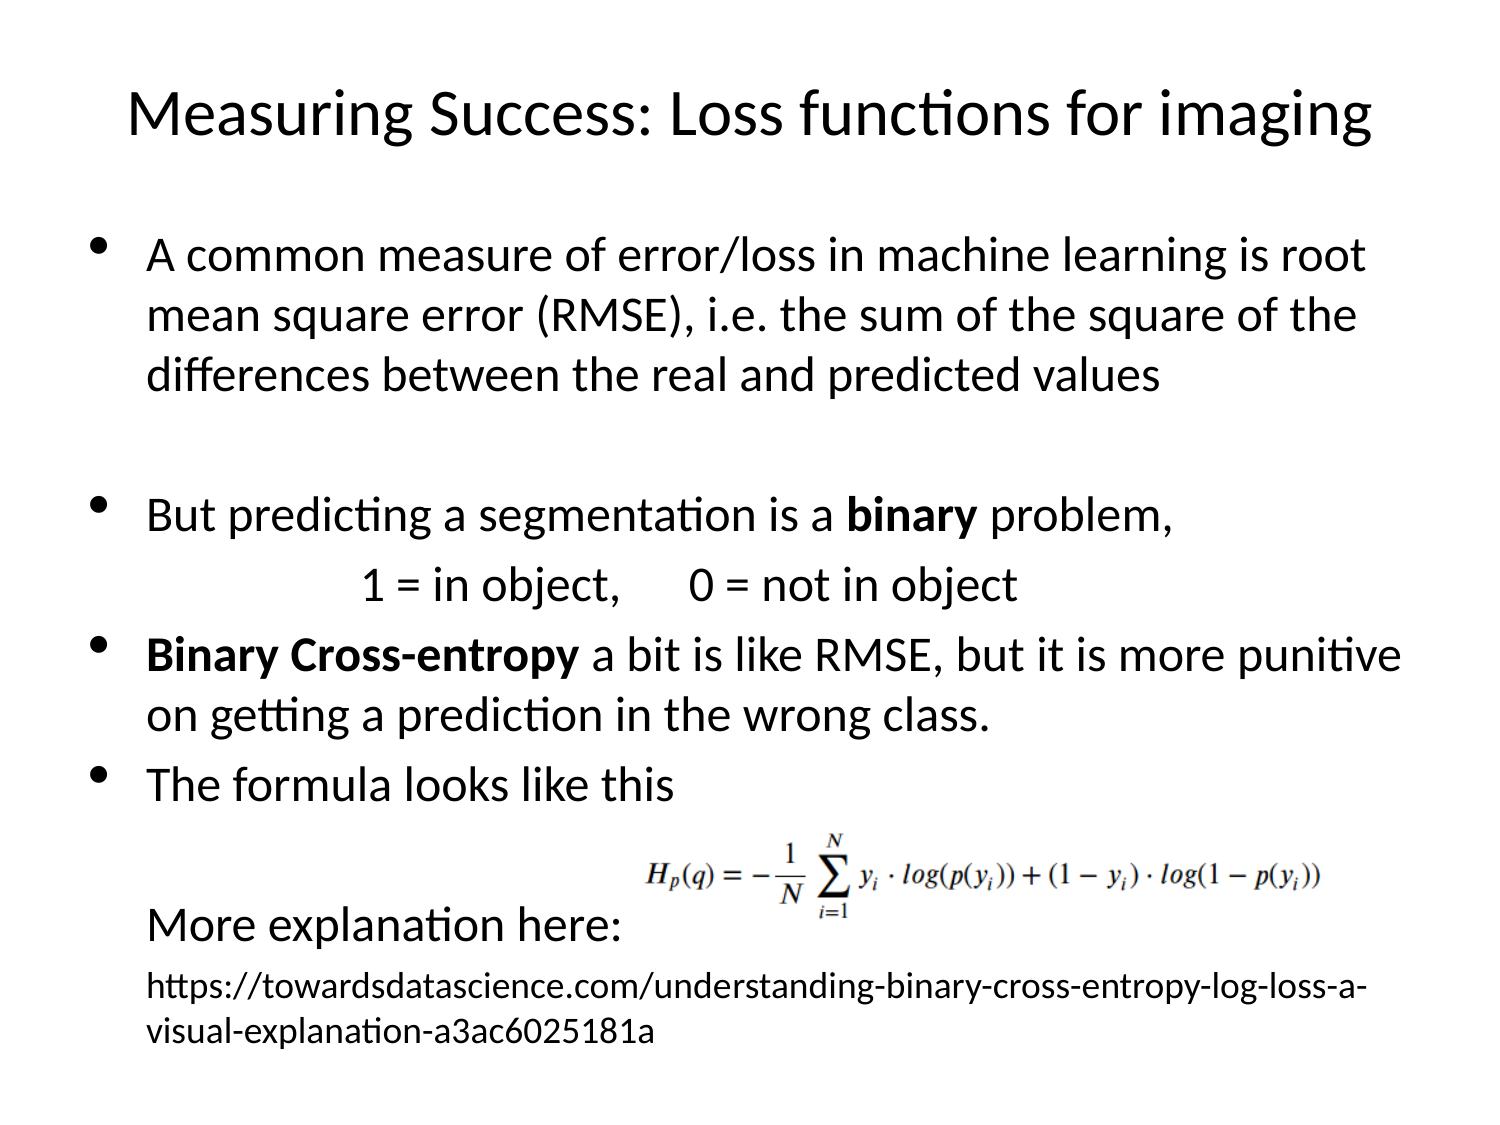

Measuring Success: Loss functions for imaging
A common measure of error/loss in machine learning is root mean square error (RMSE), i.e. the sum of the square of the differences between the real and predicted values
But predicting a segmentation is a binary problem,
 1 = in object, 0 = not in object
Binary Cross-entropy a bit is like RMSE, but it is more punitive on getting a prediction in the wrong class.
The formula looks like this
More explanation here:
https://towardsdatascience.com/understanding-binary-cross-entropy-log-loss-a-visual-explanation-a3ac6025181a